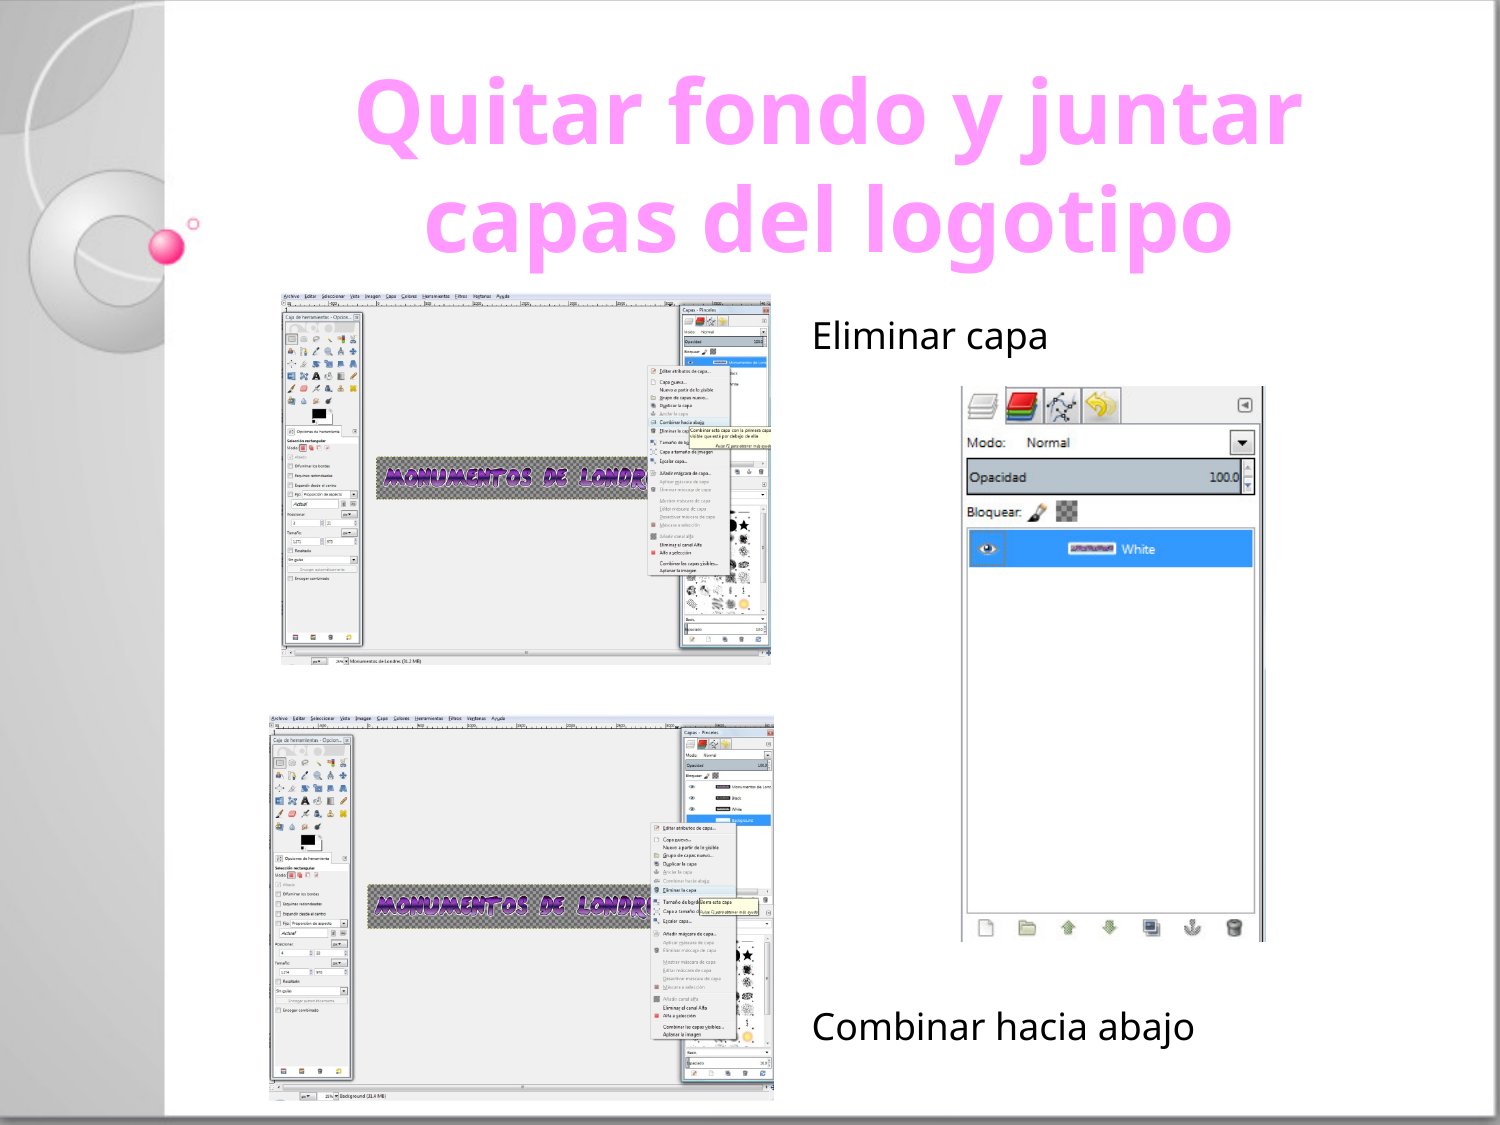

# Quitar fondo y juntar capas del logotipo
Eliminar capa
Combinar hacia abajo